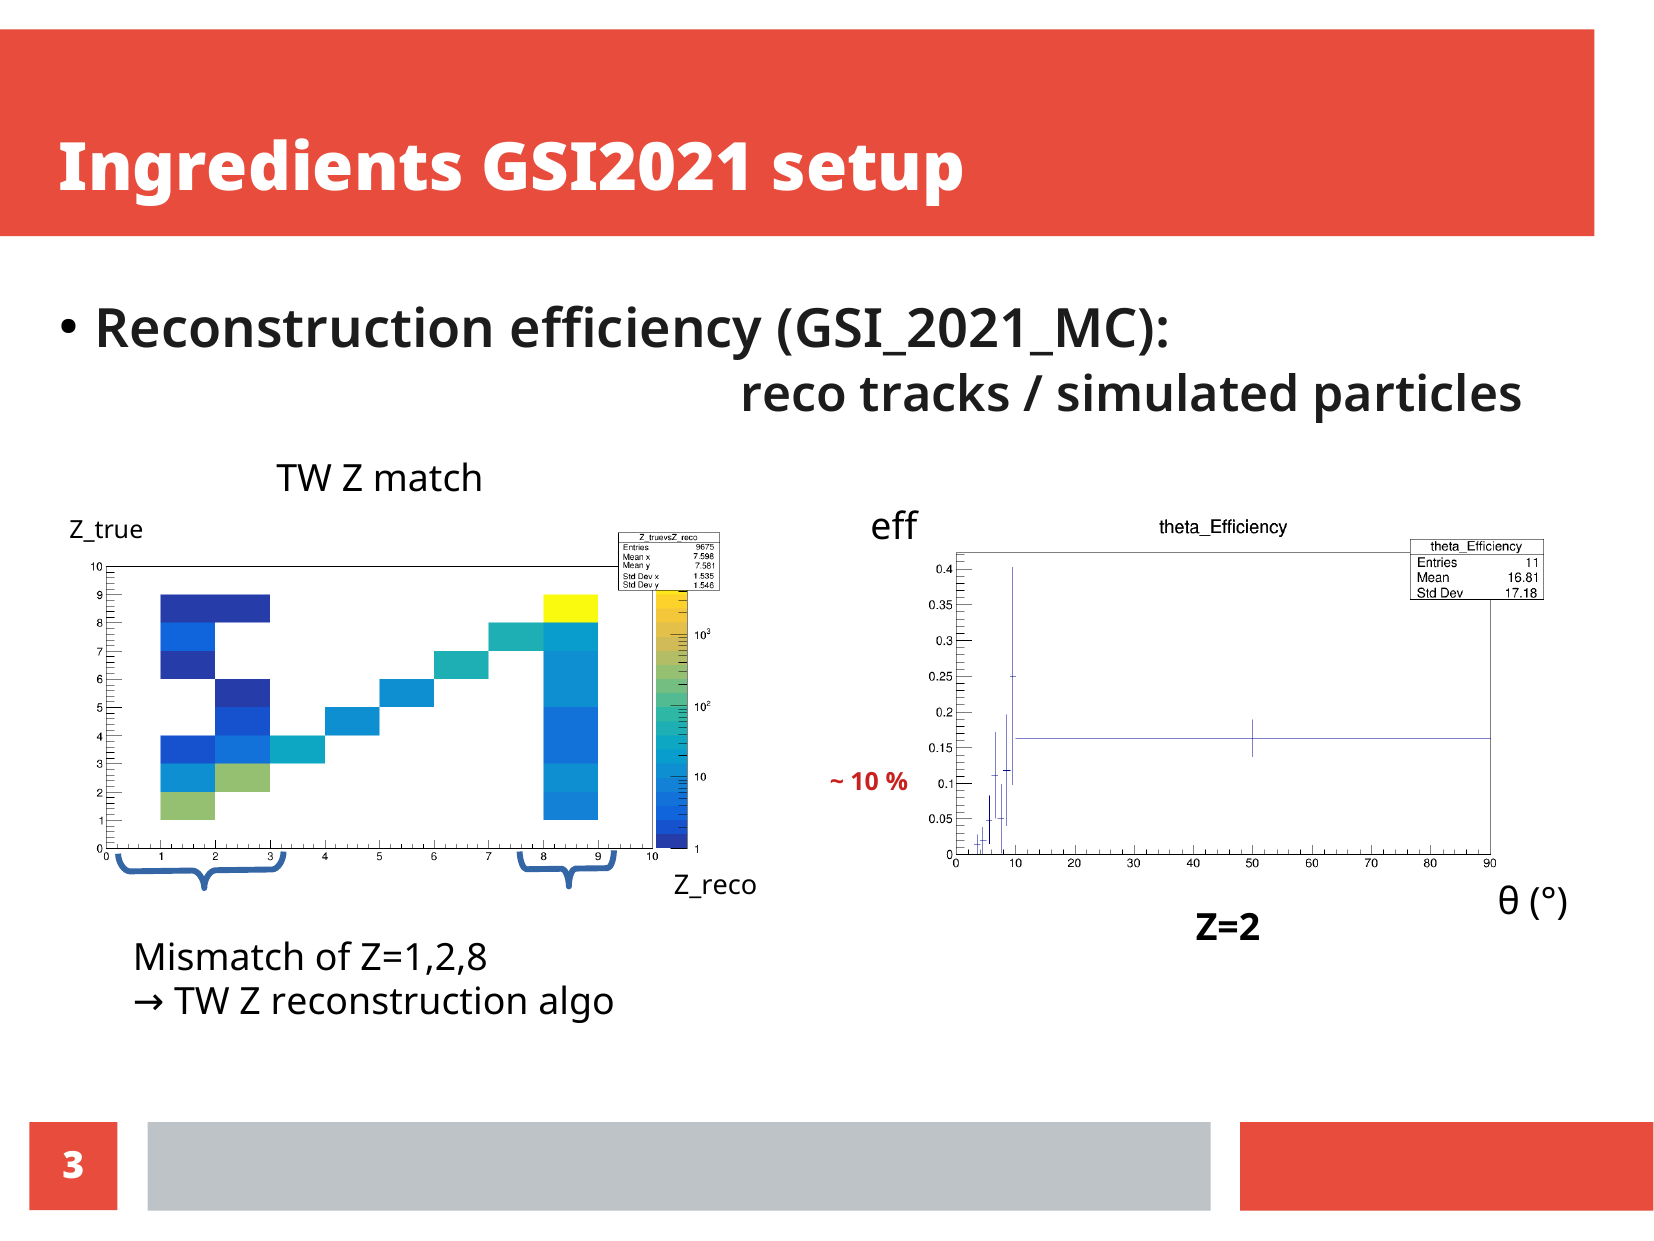

# Ingredients GSI2021 setup
Reconstruction efficiency (GSI_2021_MC):
								reco tracks / simulated particles
TW Z match
eff
Z_true
~ 10 %
Z_reco
θ (°)
Z=2
Mismatch of Z=1,2,8
→ TW Z reconstruction algo
3